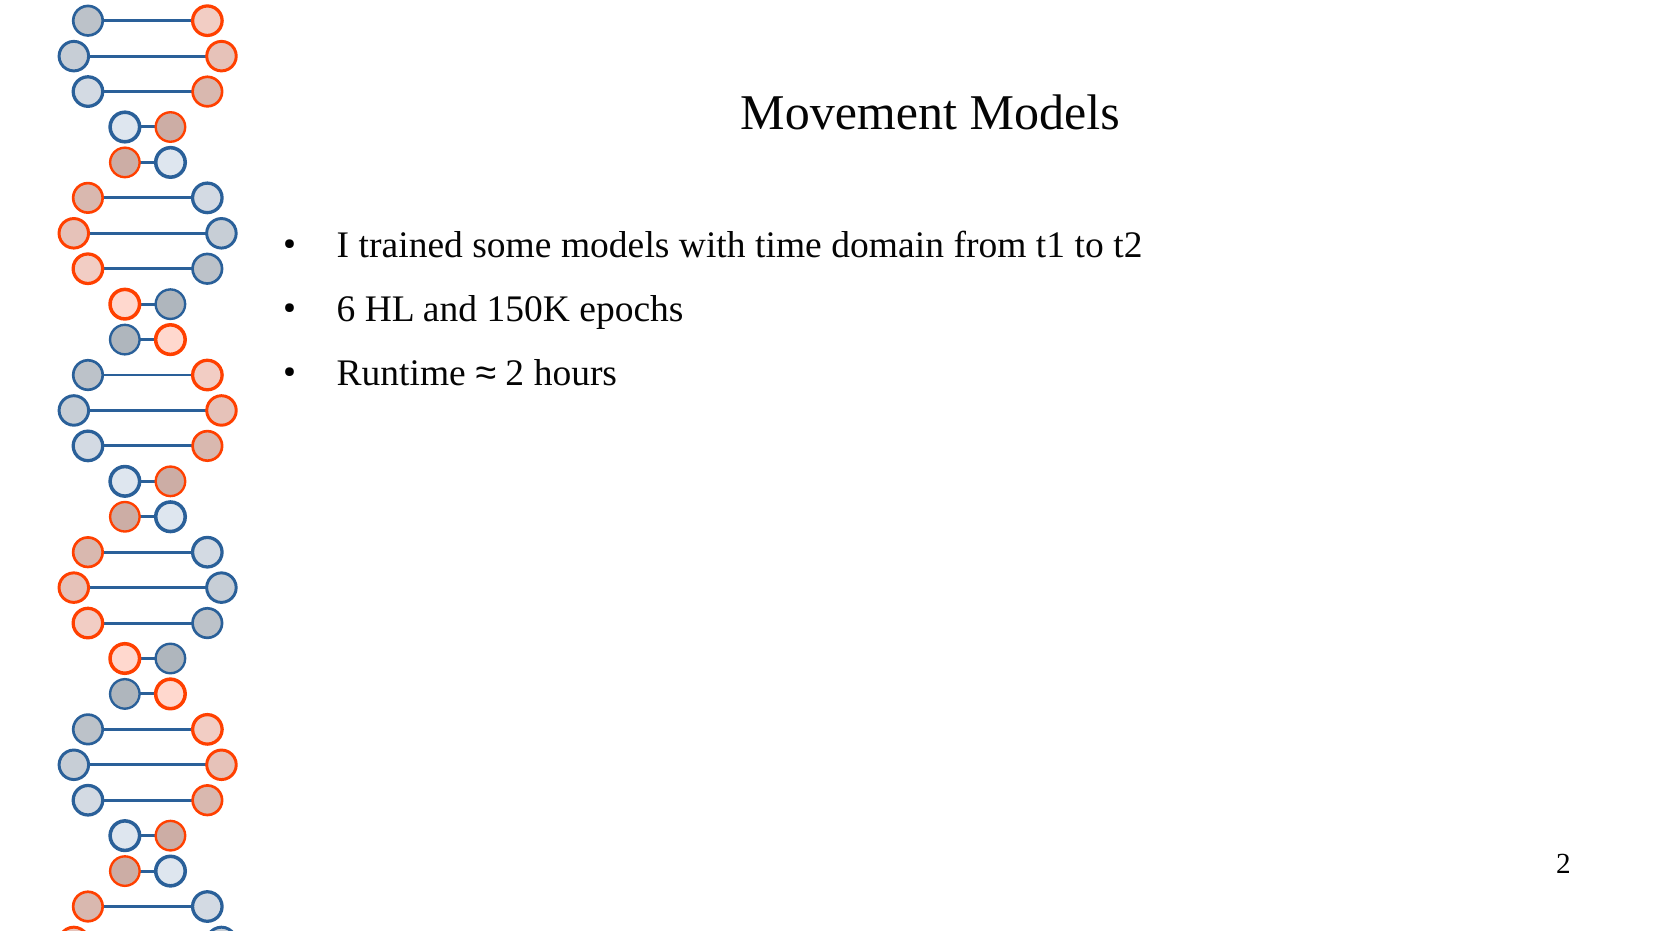

# Movement Models
I trained some models with time domain from t1 to t2
6 HL and 150K epochs
Runtime ≈ 2 hours
2